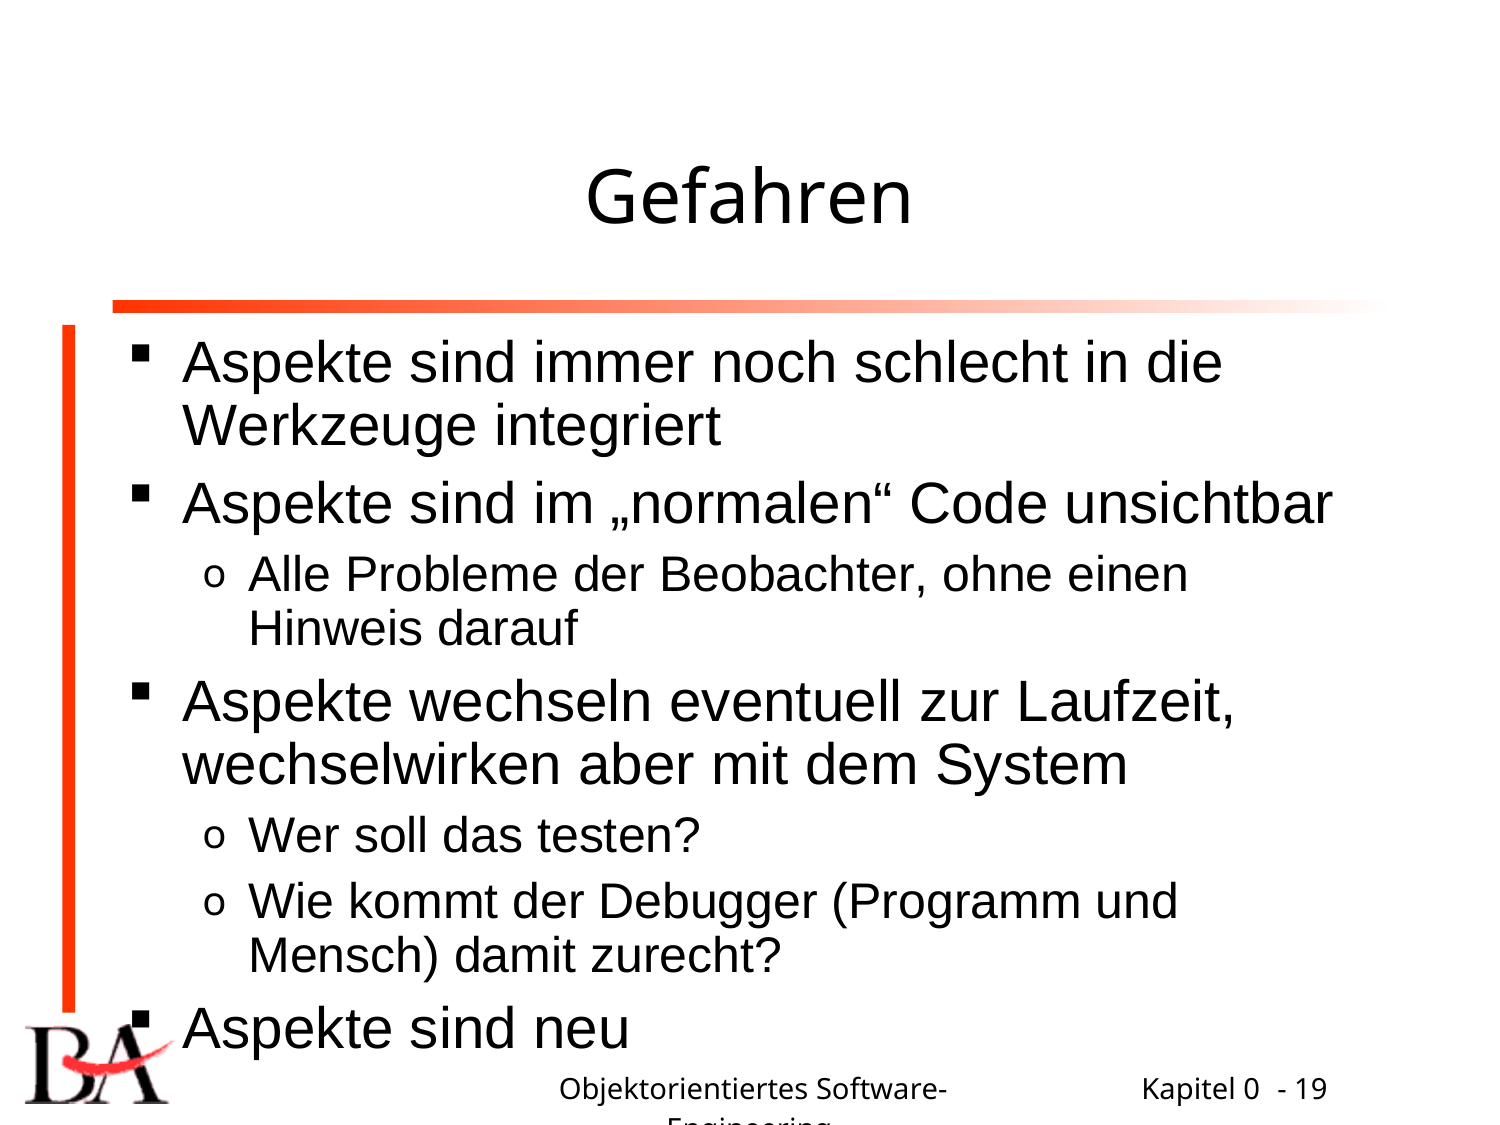

# Gefahren
Aspekte sind immer noch schlecht in die Werkzeuge integriert
Aspekte sind im „normalen“ Code unsichtbar
Alle Probleme der Beobachter, ohne einen Hinweis darauf
Aspekte wechseln eventuell zur Laufzeit, wechselwirken aber mit dem System
Wer soll das testen?
Wie kommt der Debugger (Programm und Mensch) damit zurecht?
Aspekte sind neu
19